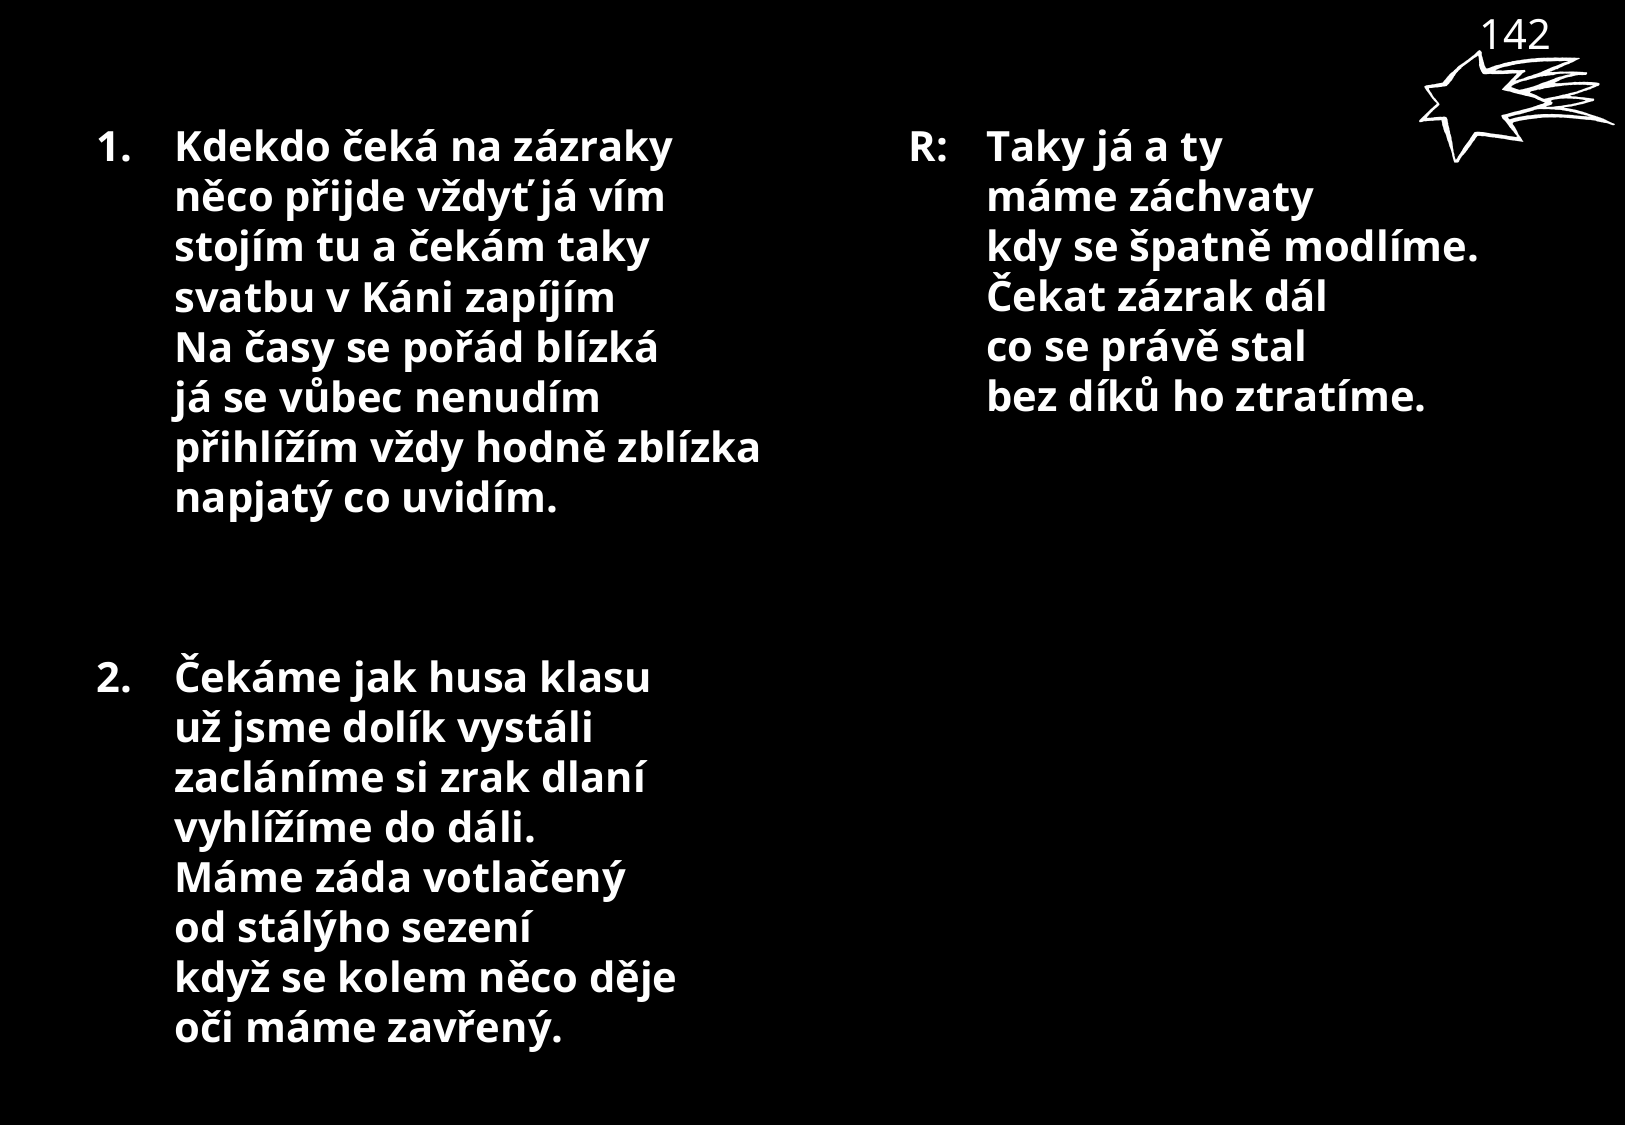

142
# Kdekdo čeká na zázraky něco přijde vždyť já vím stojím tu a čekám taky svatbu v Káni zapíjím Na časy se pořád blízká já se vůbec nenudím přihlížím vždy hodně zblízka napjatý co uvidím.
2. 	Čekáme jak husa klasu
už jsme dolík vystáli
zacláníme si zrak dlaní
vyhlížíme do dáli.
Máme záda votlačený
od stálýho sezení
když se kolem něco děje
oči máme zavřený.
R: 	Taky já a ty
máme záchvaty
kdy se špatně modlíme.
Čekat zázrak dál
co se právě stal
bez díků ho ztratíme.